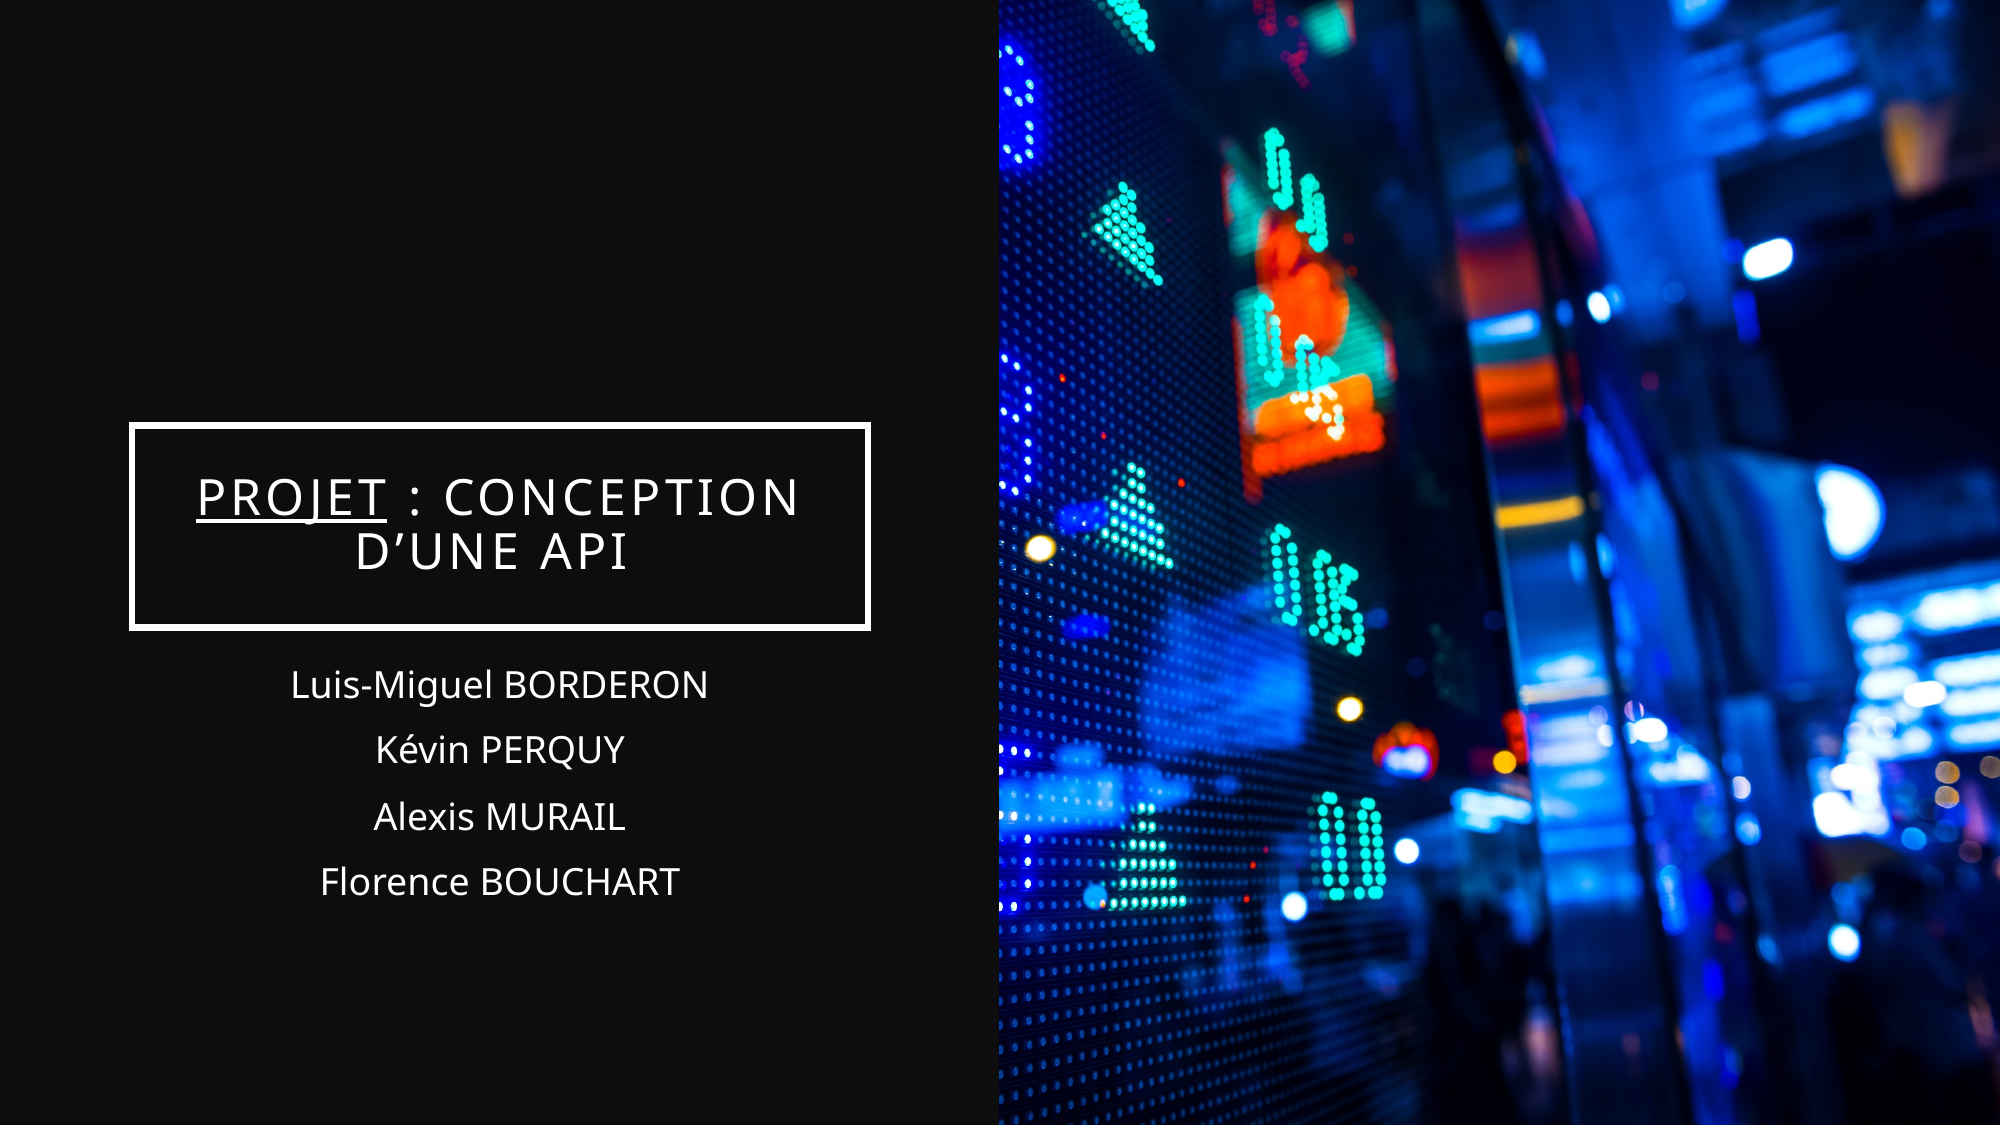

# Projet : Conception d’une api
Luis-Miguel BORDERON
Kévin PERQUY
Alexis MURAIL
Florence BOUCHART